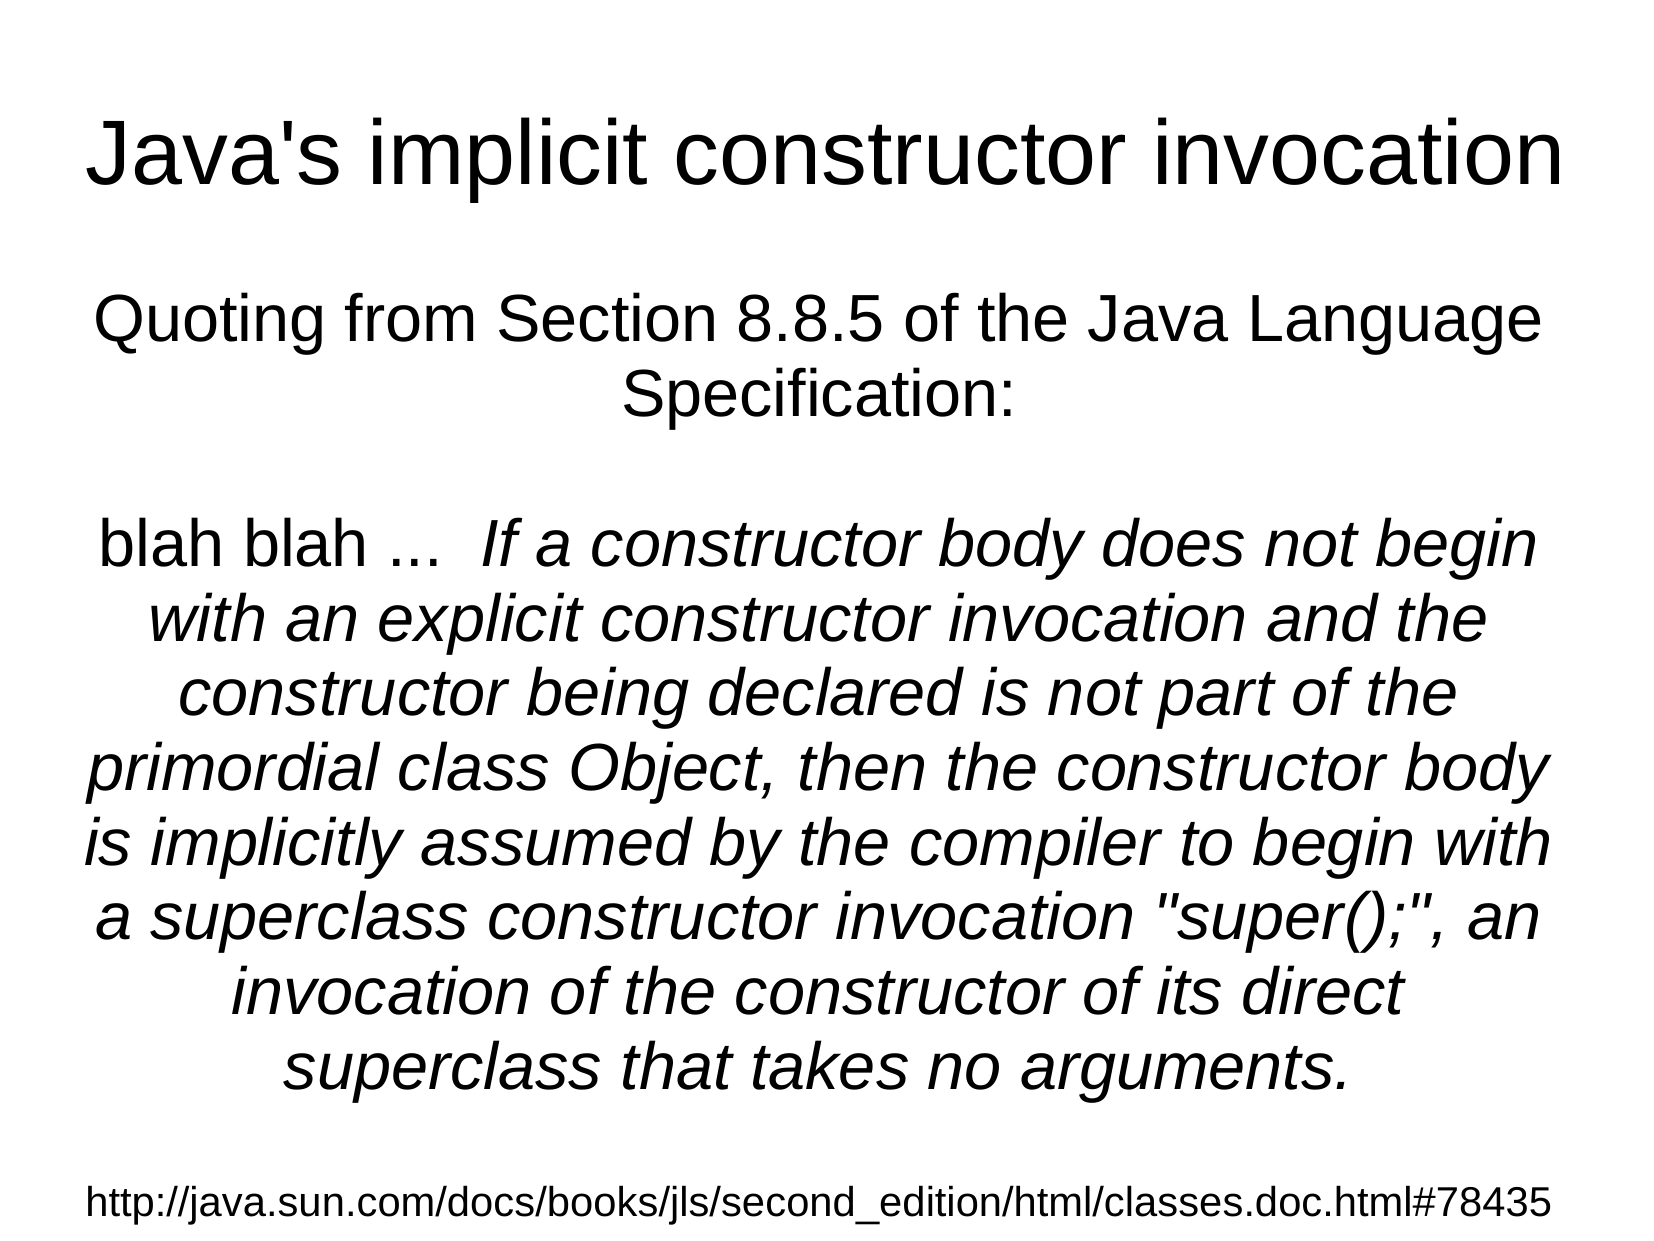

# Java's implicit constructor invocation
Quoting from Section 8.8.5 of the Java Language Specification:
blah blah ... If a constructor body does not begin with an explicit constructor invocation and the constructor being declared is not part of the primordial class Object, then the constructor body is implicitly assumed by the compiler to begin with a superclass constructor invocation "super();", an invocation of the constructor of its direct superclass that takes no arguments.
http://java.sun.com/docs/books/jls/second_edition/html/classes.doc.html#78435